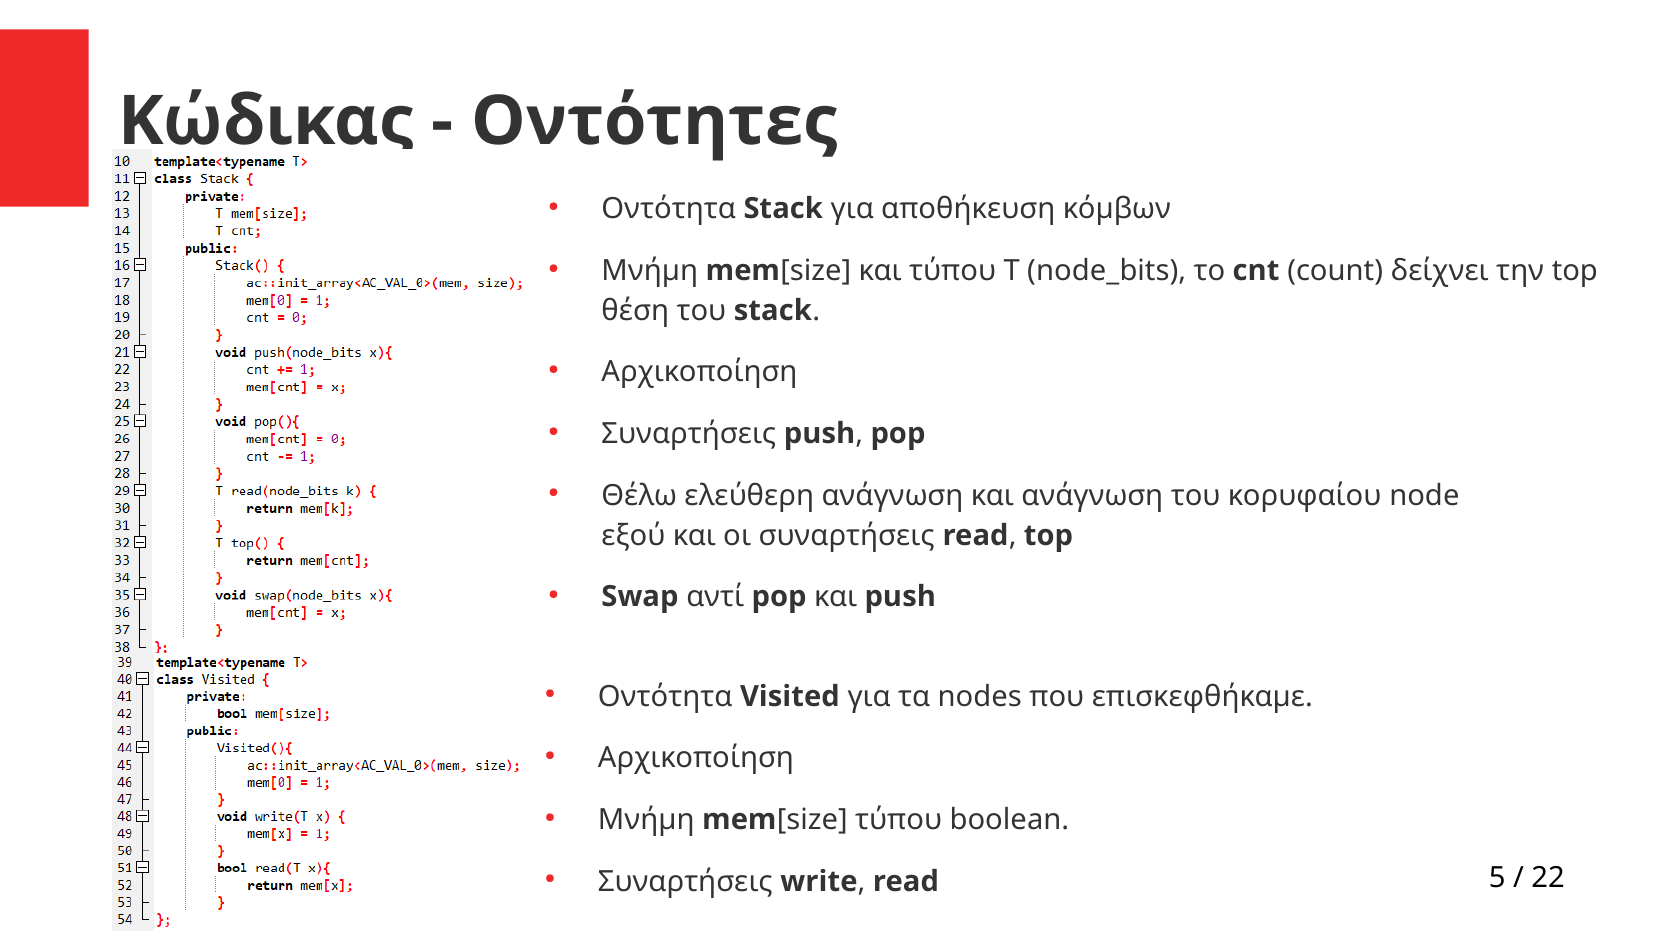

# Κώδικας - Οντότητες
Οντότητα Stack για αποθήκευση κόμβων
Μνήμη mem[size] και τύπου T (node_bits), το cnt (count) δείχνει την top θέση του stack.
Αρχικοποίηση
Συναρτήσεις push, pop
Θέλω ελεύθερη ανάγνωση και ανάγνωση του κορυφαίου node
εξού και οι συναρτήσεις read, top
Swap αντί pop και push
Οντότητα Visited για τα nodes που επισκεφθήκαμε.
Αρχικοποίηση
Μνήμη mem[size] τύπου boolean.
Συναρτήσεις write, read
5